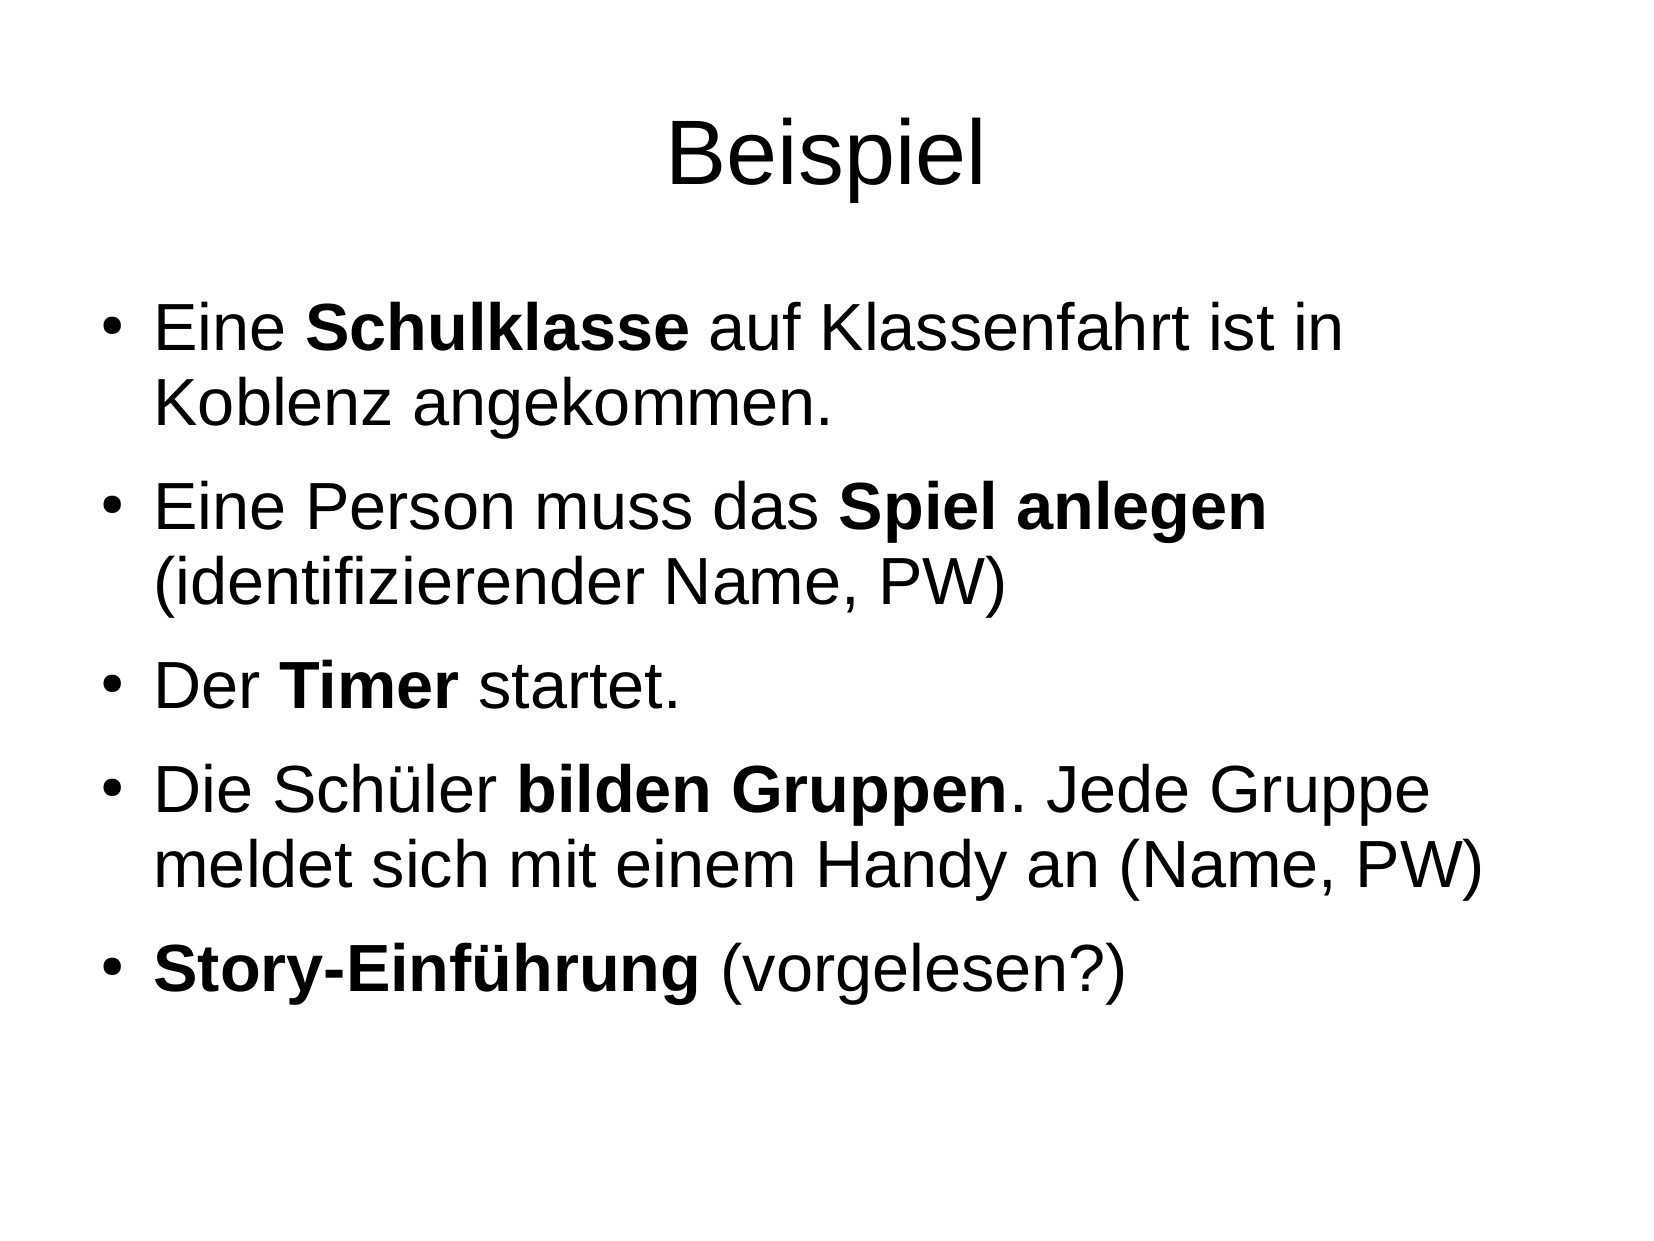

# Beispiel
Eine Schulklasse auf Klassenfahrt ist in Koblenz angekommen.
Eine Person muss das Spiel anlegen (identifizierender Name, PW)
Der Timer startet.
Die Schüler bilden Gruppen. Jede Gruppe meldet sich mit einem Handy an (Name, PW)
Story-Einführung (vorgelesen?)